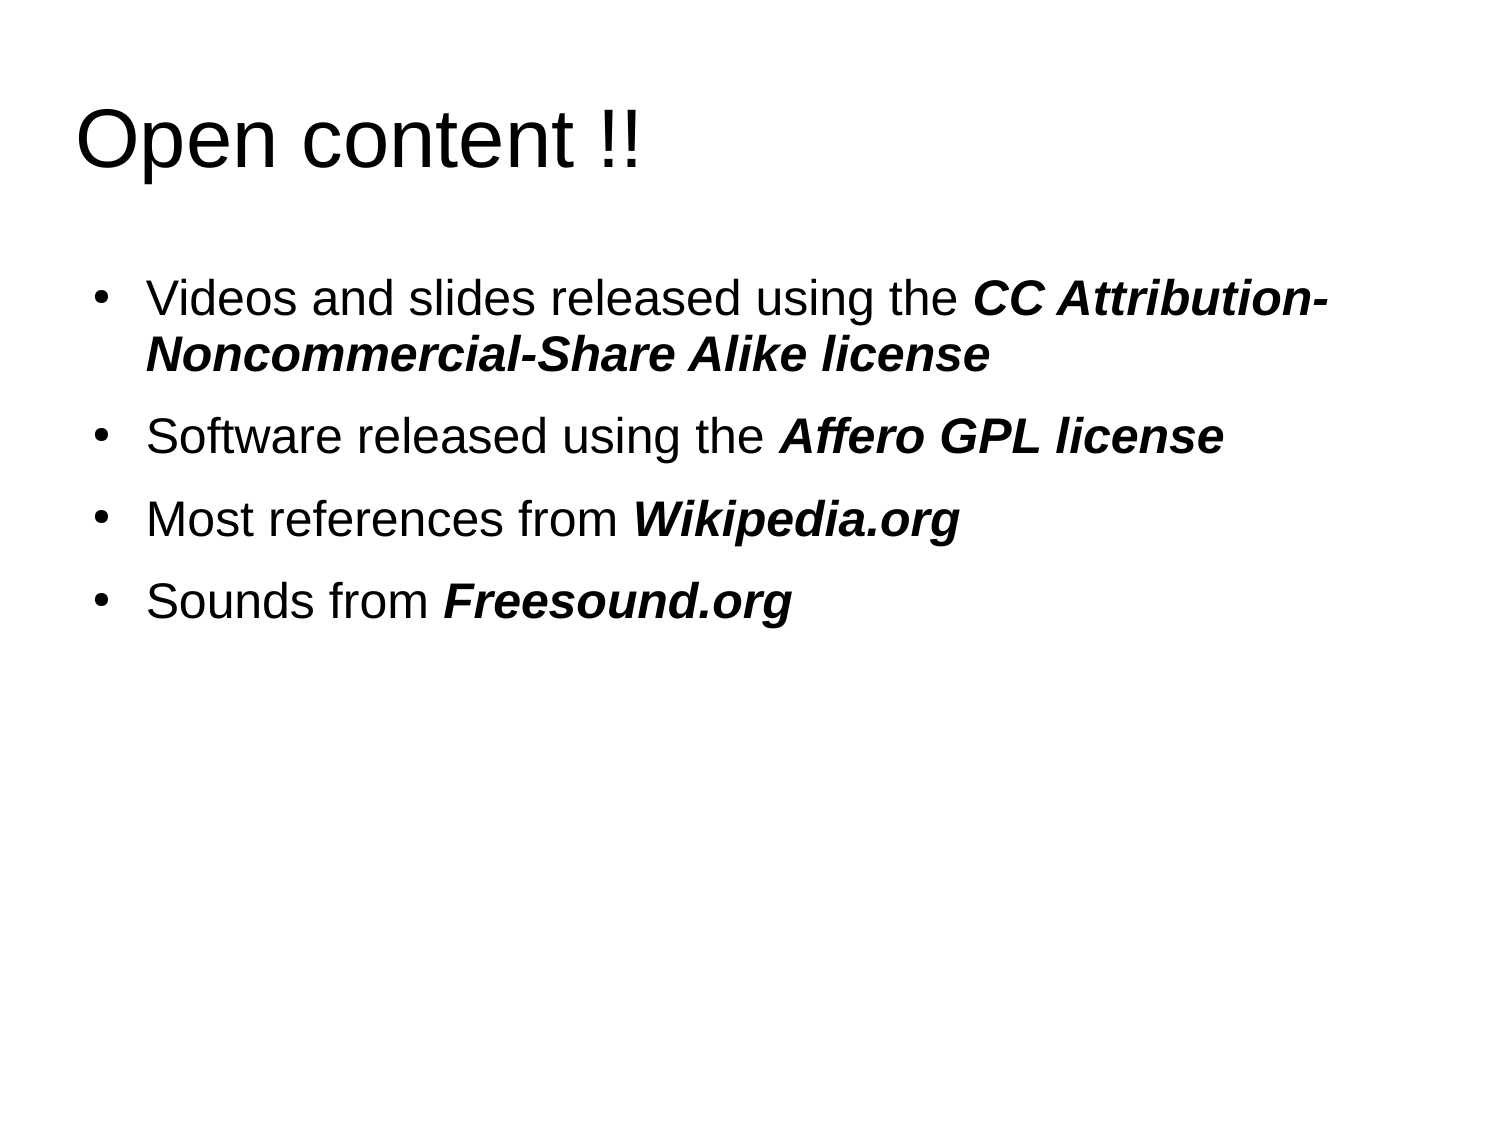

# Open content !!
Videos and slides released using the CC Attribution-Noncommercial-Share Alike license
Software released using the Affero GPL license
Most references from Wikipedia.org
Sounds from Freesound.org